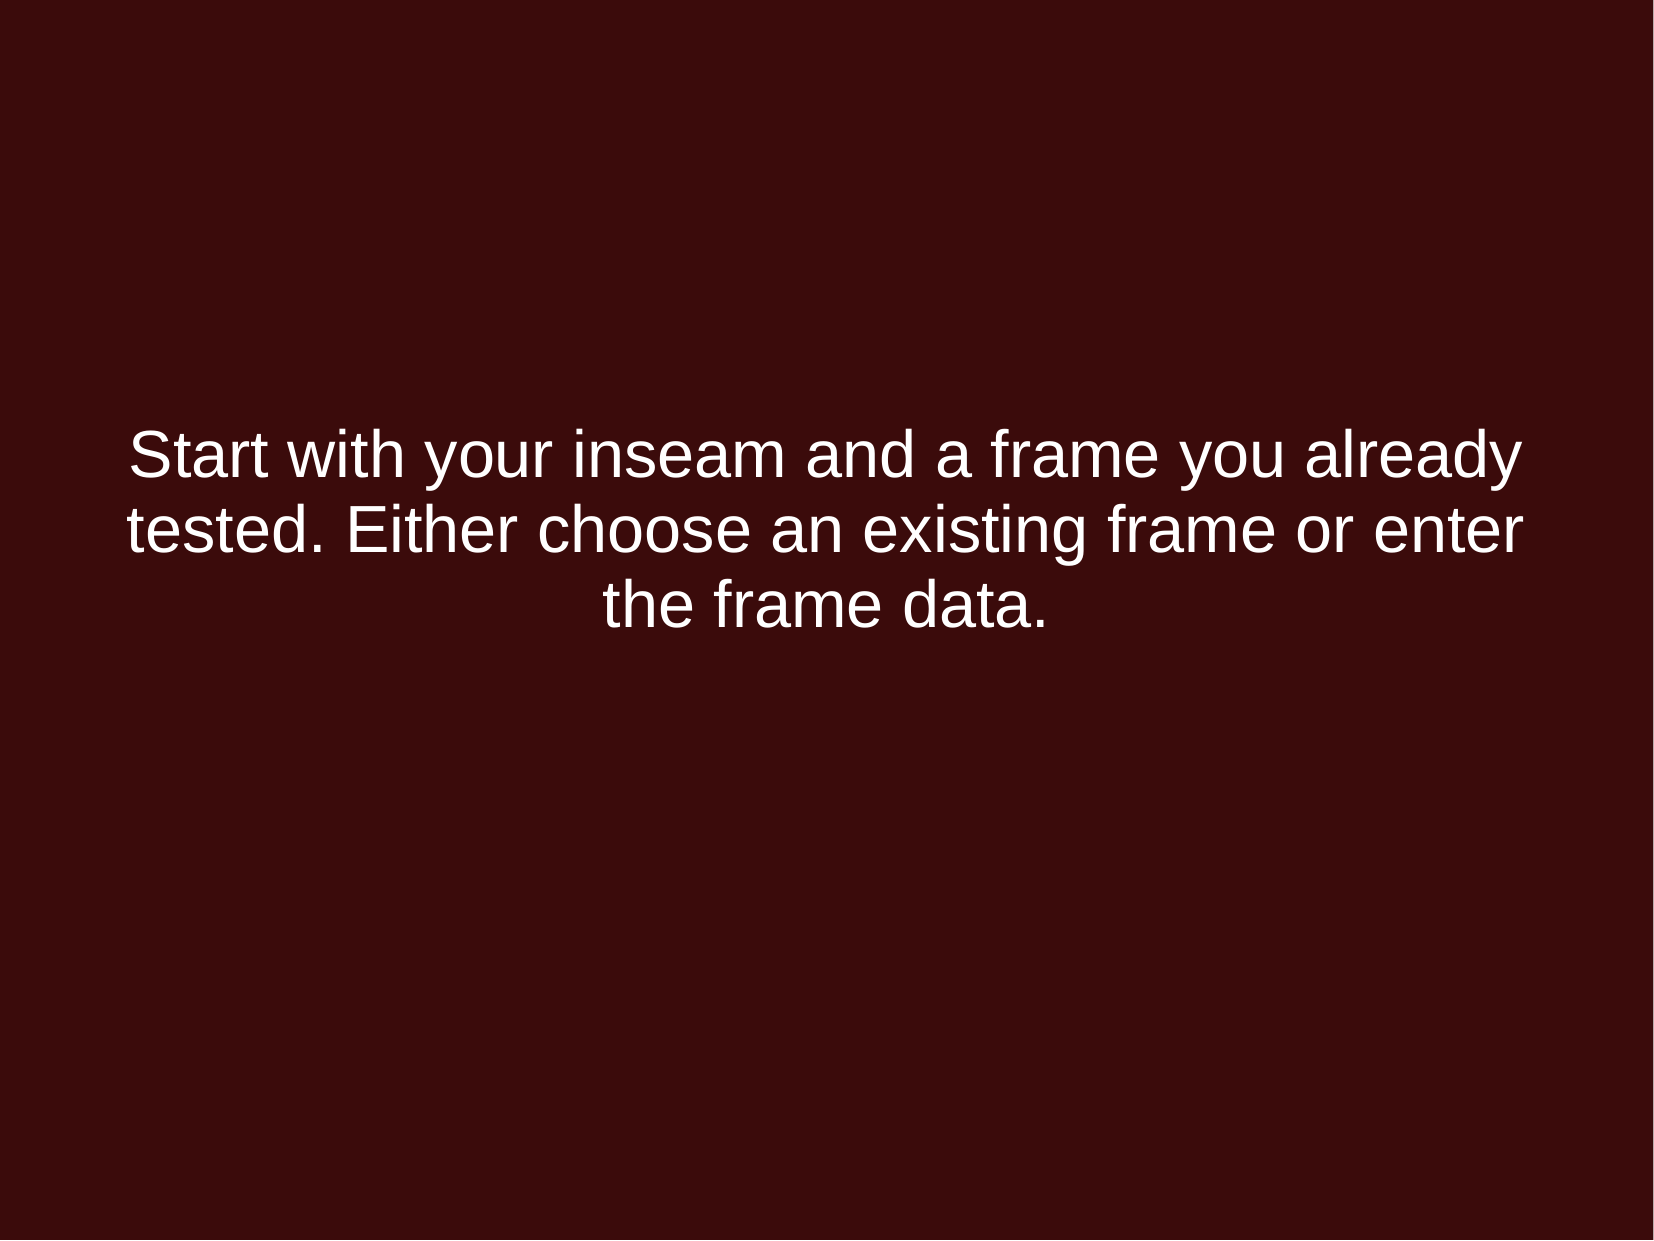

# Start with your inseam and a frame you already tested. Either choose an existing frame or enter the frame data.